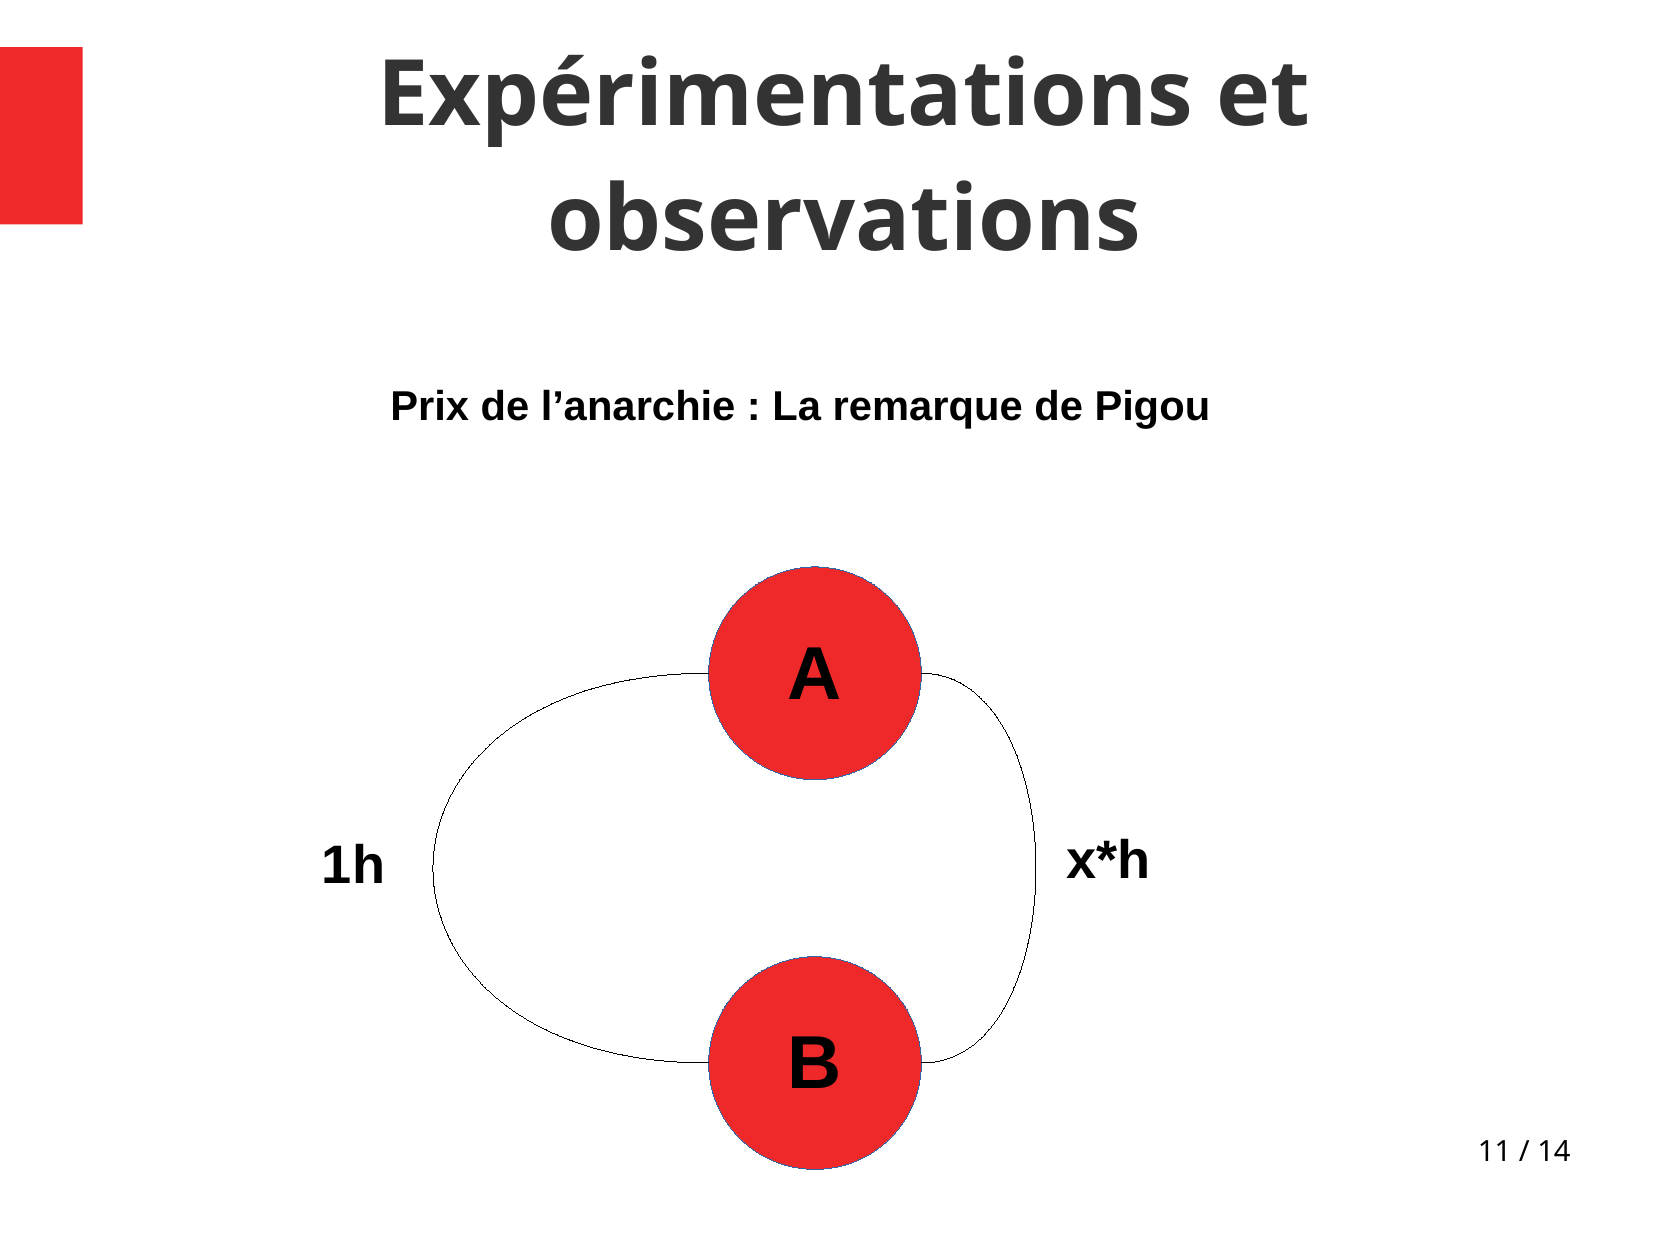

# Expérimentations et observations
Prix de l’anarchie : La remarque de Pigou
A
x*h
1h
B
11